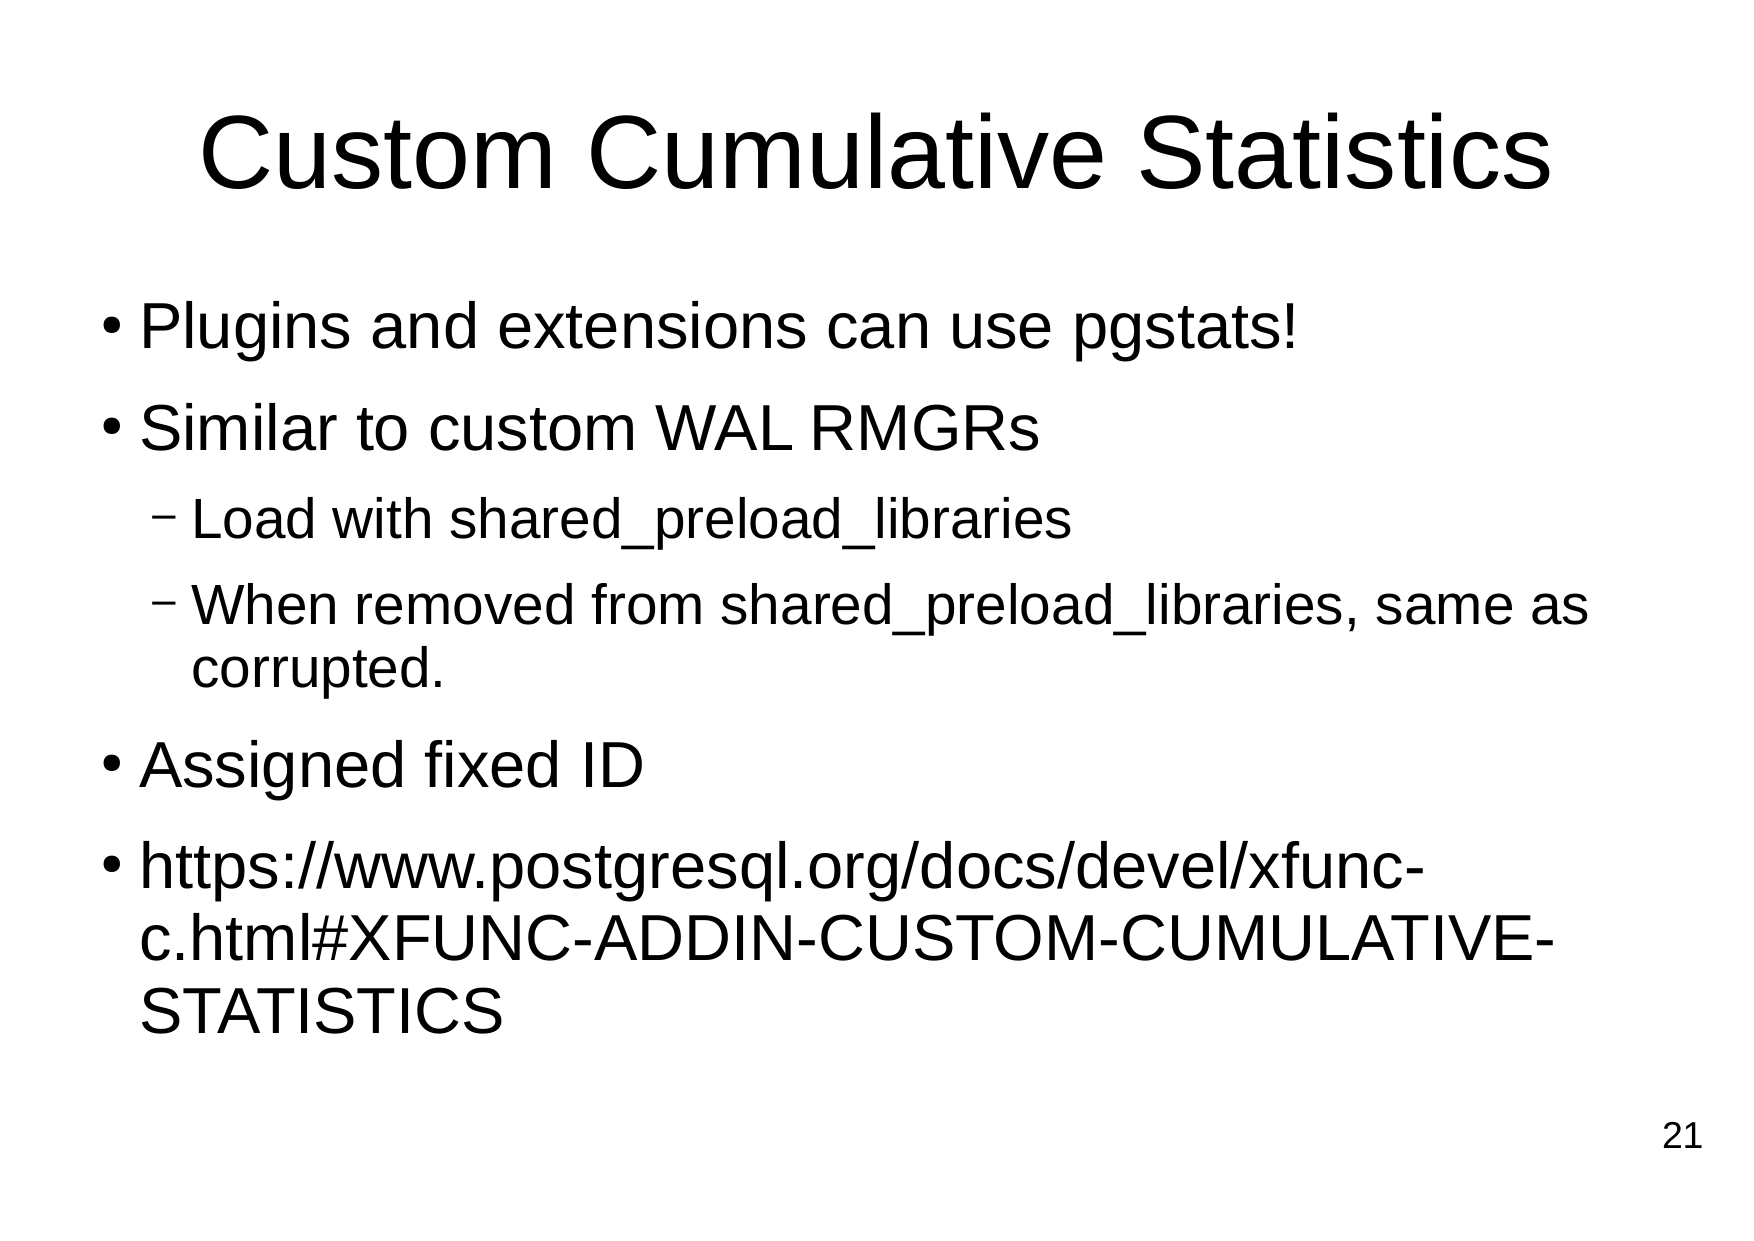

# Custom Cumulative Statistics
Plugins and extensions can use pgstats!
Similar to custom WAL RMGRs
Load with shared_preload_libraries
When removed from shared_preload_libraries, same as corrupted.
Assigned fixed ID
https://www.postgresql.org/docs/devel/xfunc-c.html#XFUNC-ADDIN-CUSTOM-CUMULATIVE-STATISTICS